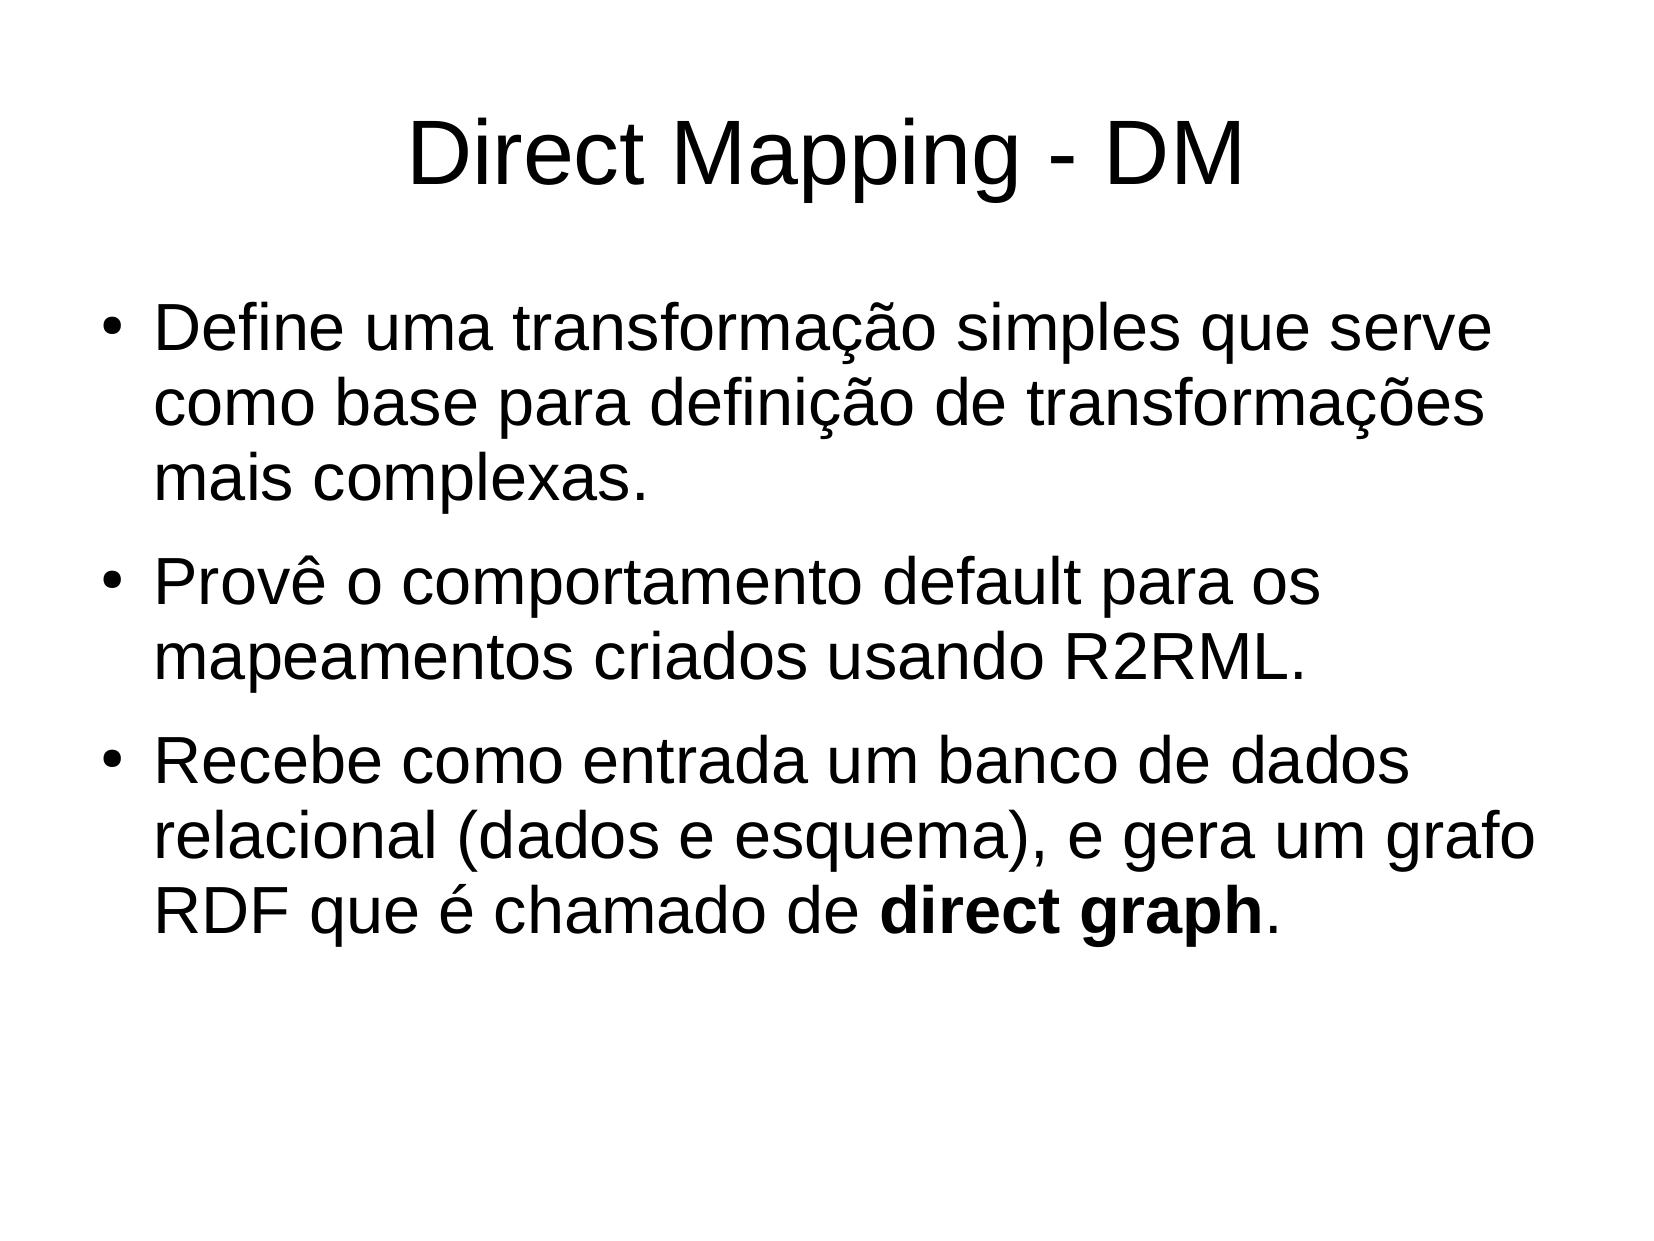

# Direct Mapping - DM
Define uma transformação simples que serve como base para definição de transformações mais complexas.
Provê o comportamento default para os mapeamentos criados usando R2RML.
Recebe como entrada um banco de dados relacional (dados e esquema), e gera um grafo RDF que é chamado de direct graph.